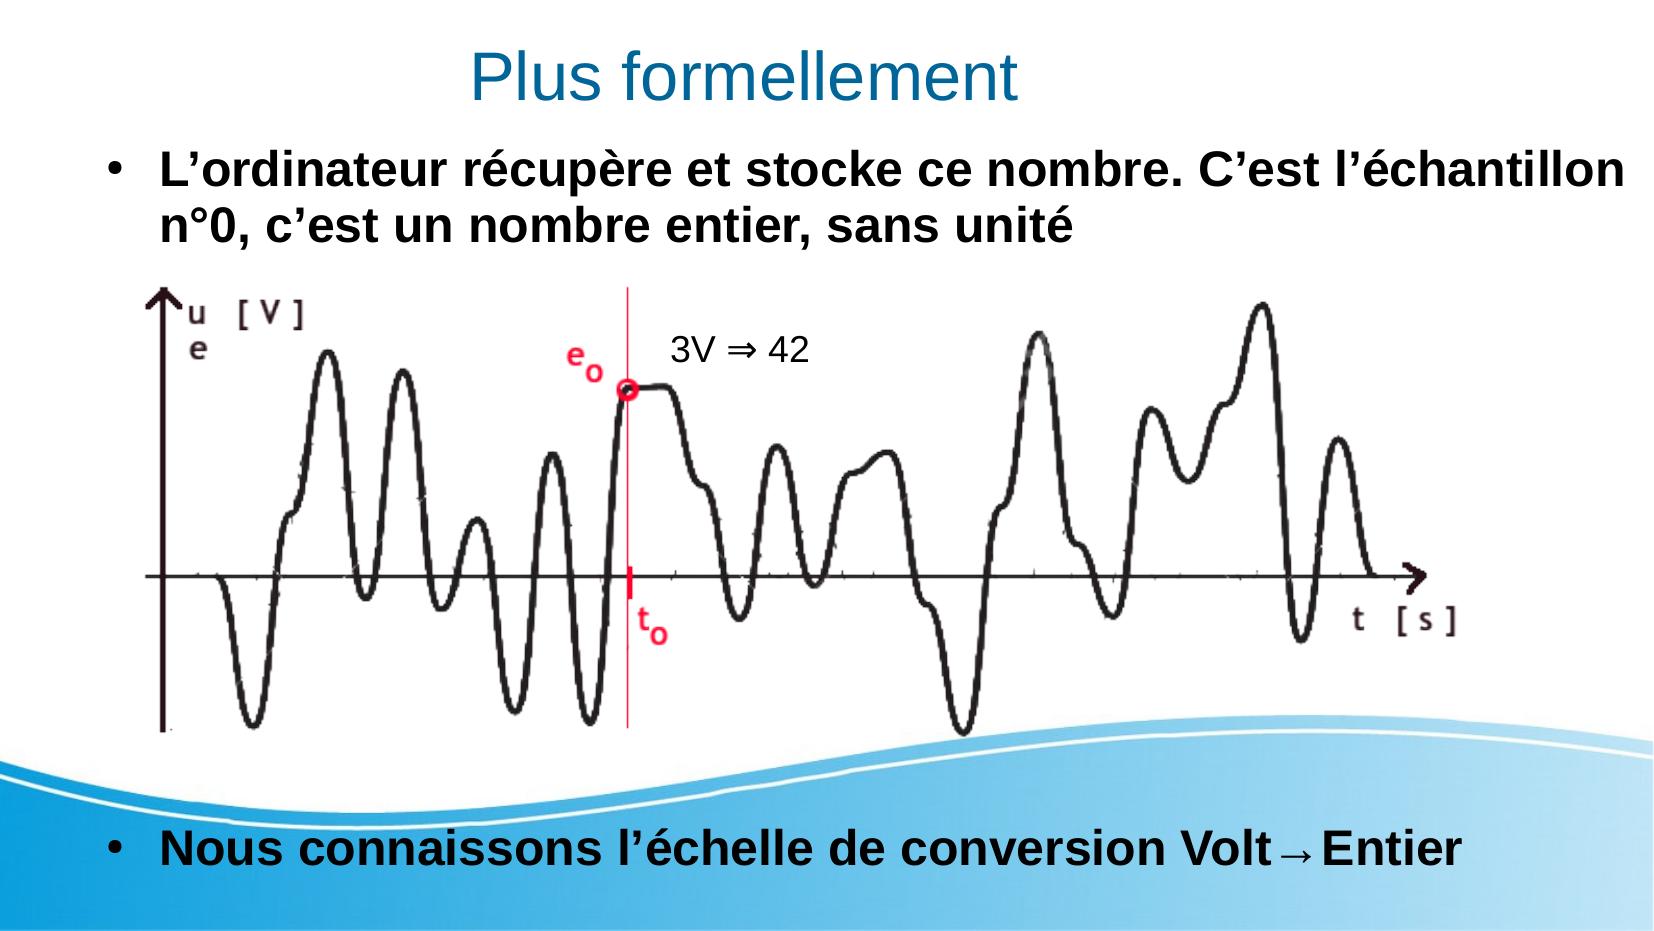

# Plus formellement
L’ordinateur récupère et stocke ce nombre. C’est l’échantillon n°0, c’est un nombre entier, sans unité
Nous connaissons l’échelle de conversion Volt→Entier
3V ⇒ 42